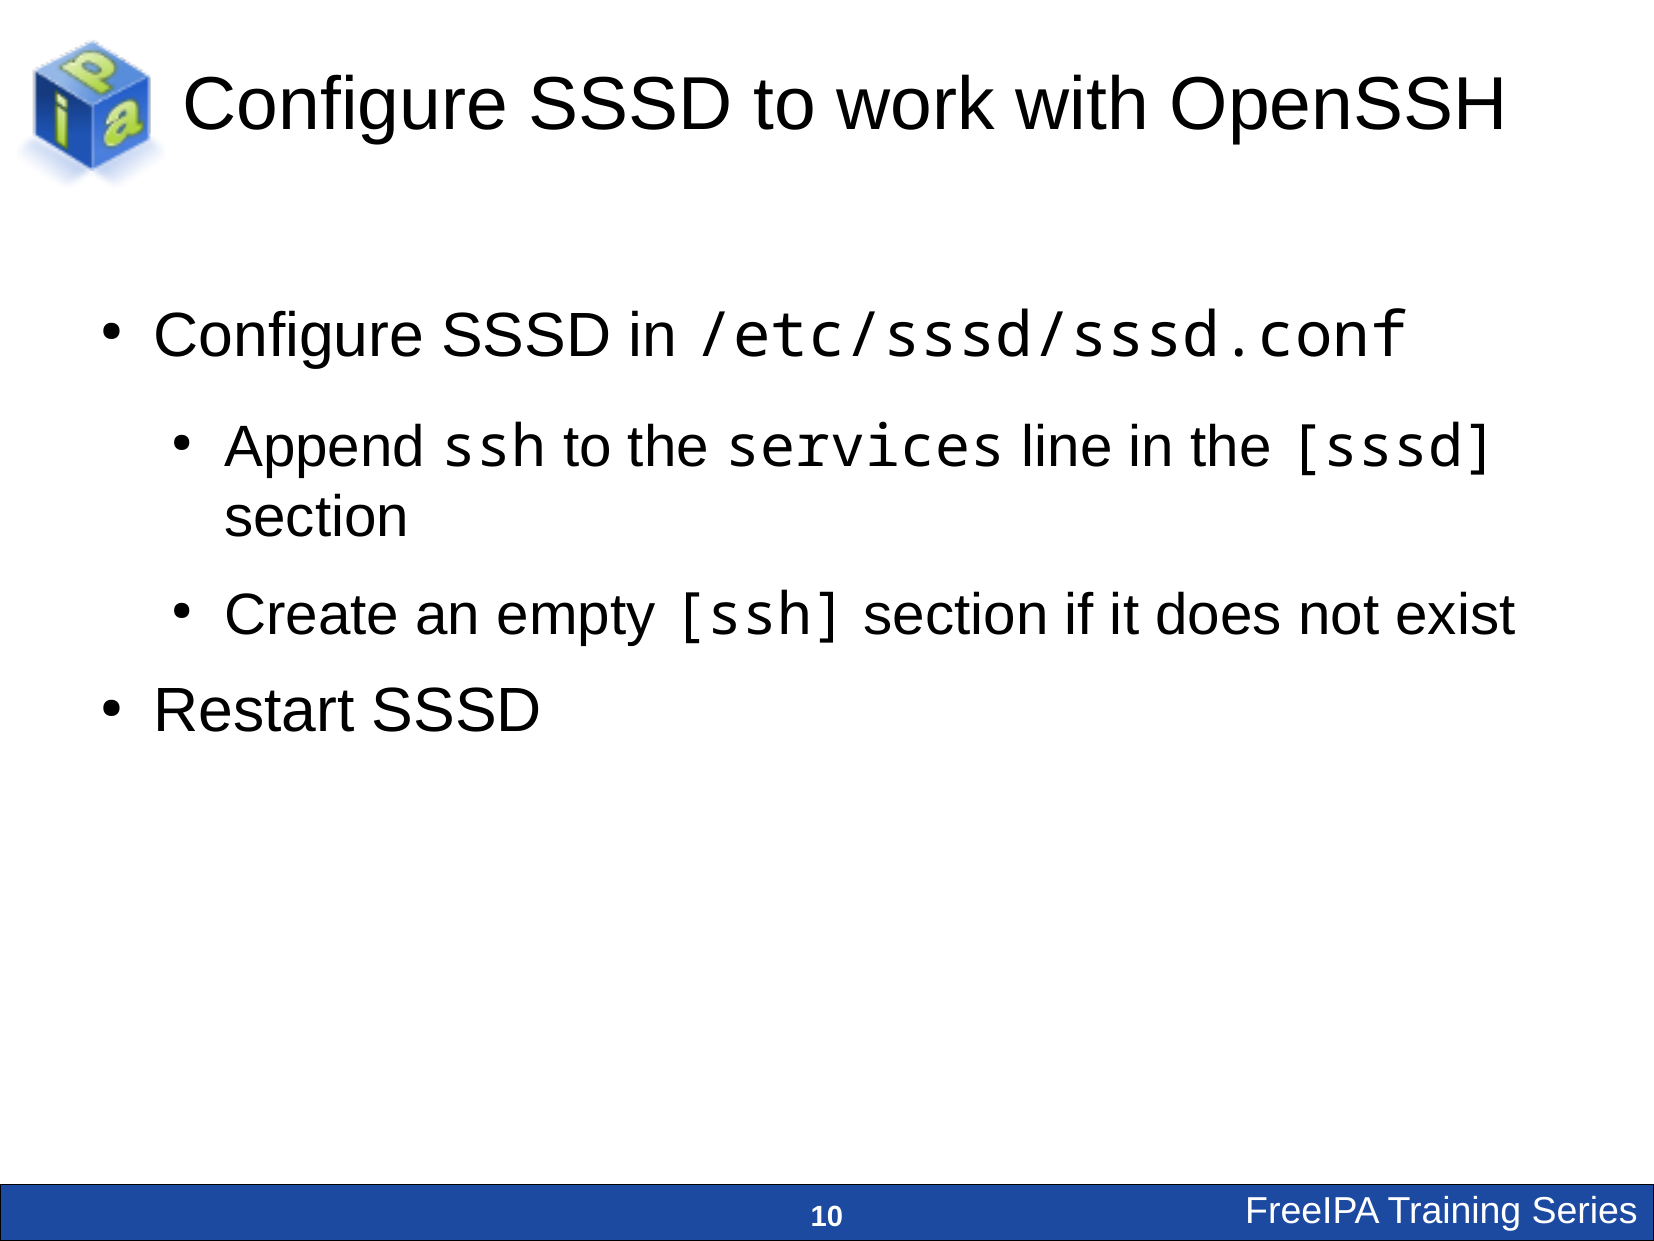

# Configure SSSD to work with OpenSSH
Configure SSSD in /etc/sssd/sssd.conf
Append ssh to the services line in the [sssd] section
Create an empty [ssh] section if it does not exist
Restart SSSD
10